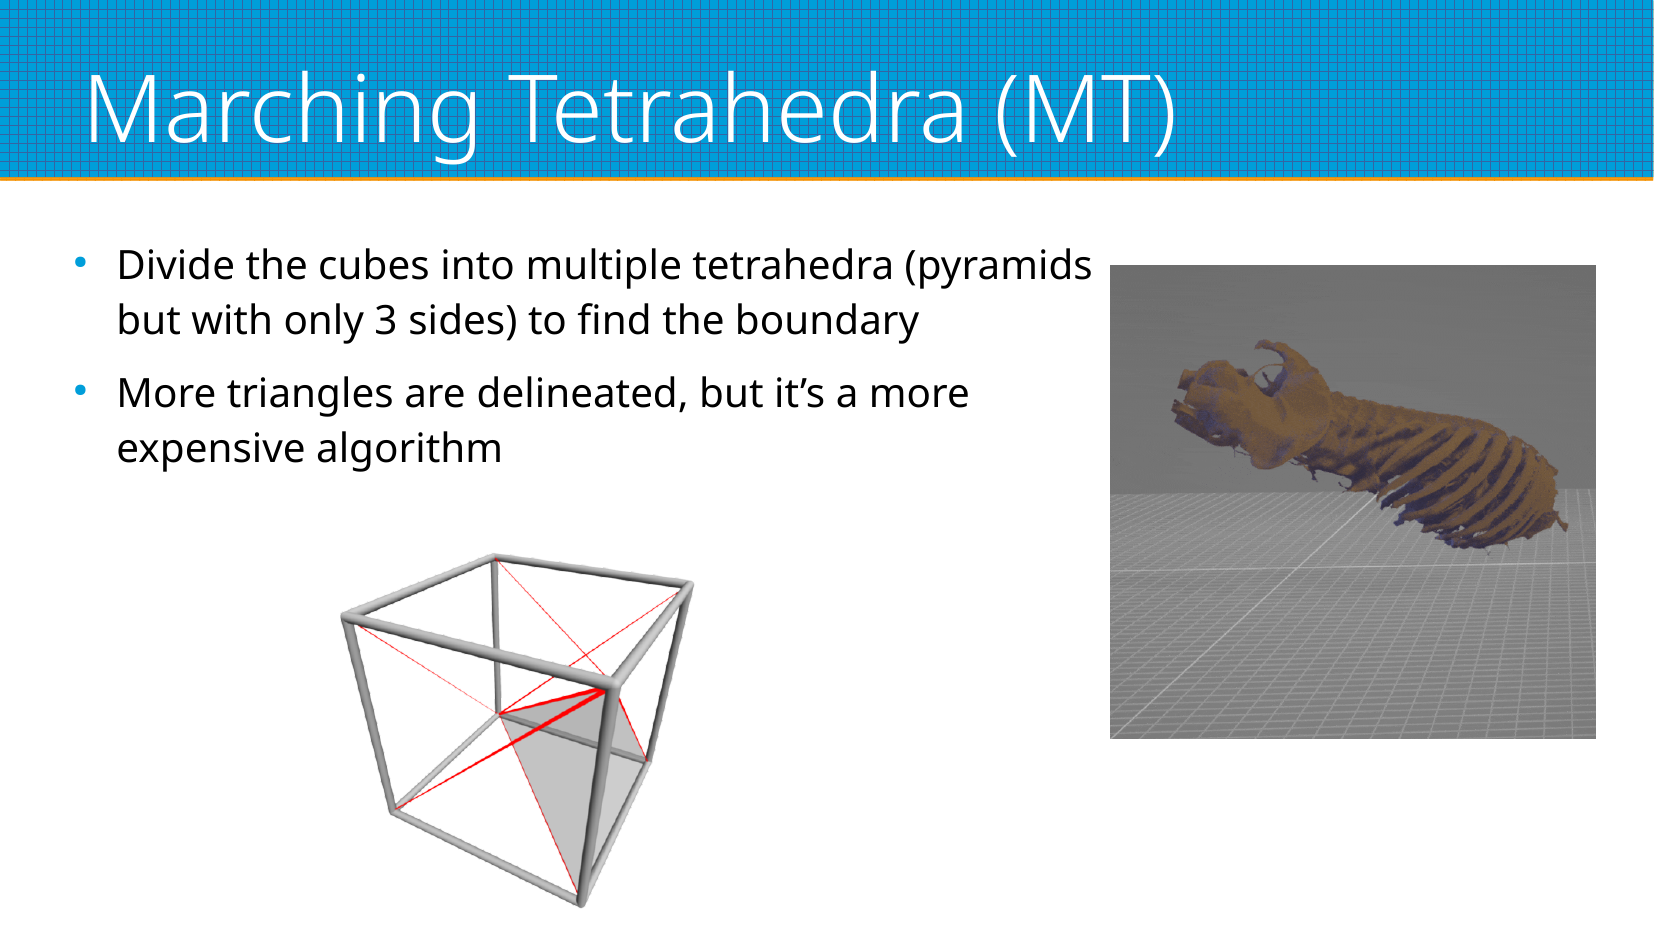

# Marching Tetrahedra (MT)
Divide the cubes into multiple tetrahedra (pyramids but with only 3 sides) to find the boundary
More triangles are delineated, but it’s a more expensive algorithm